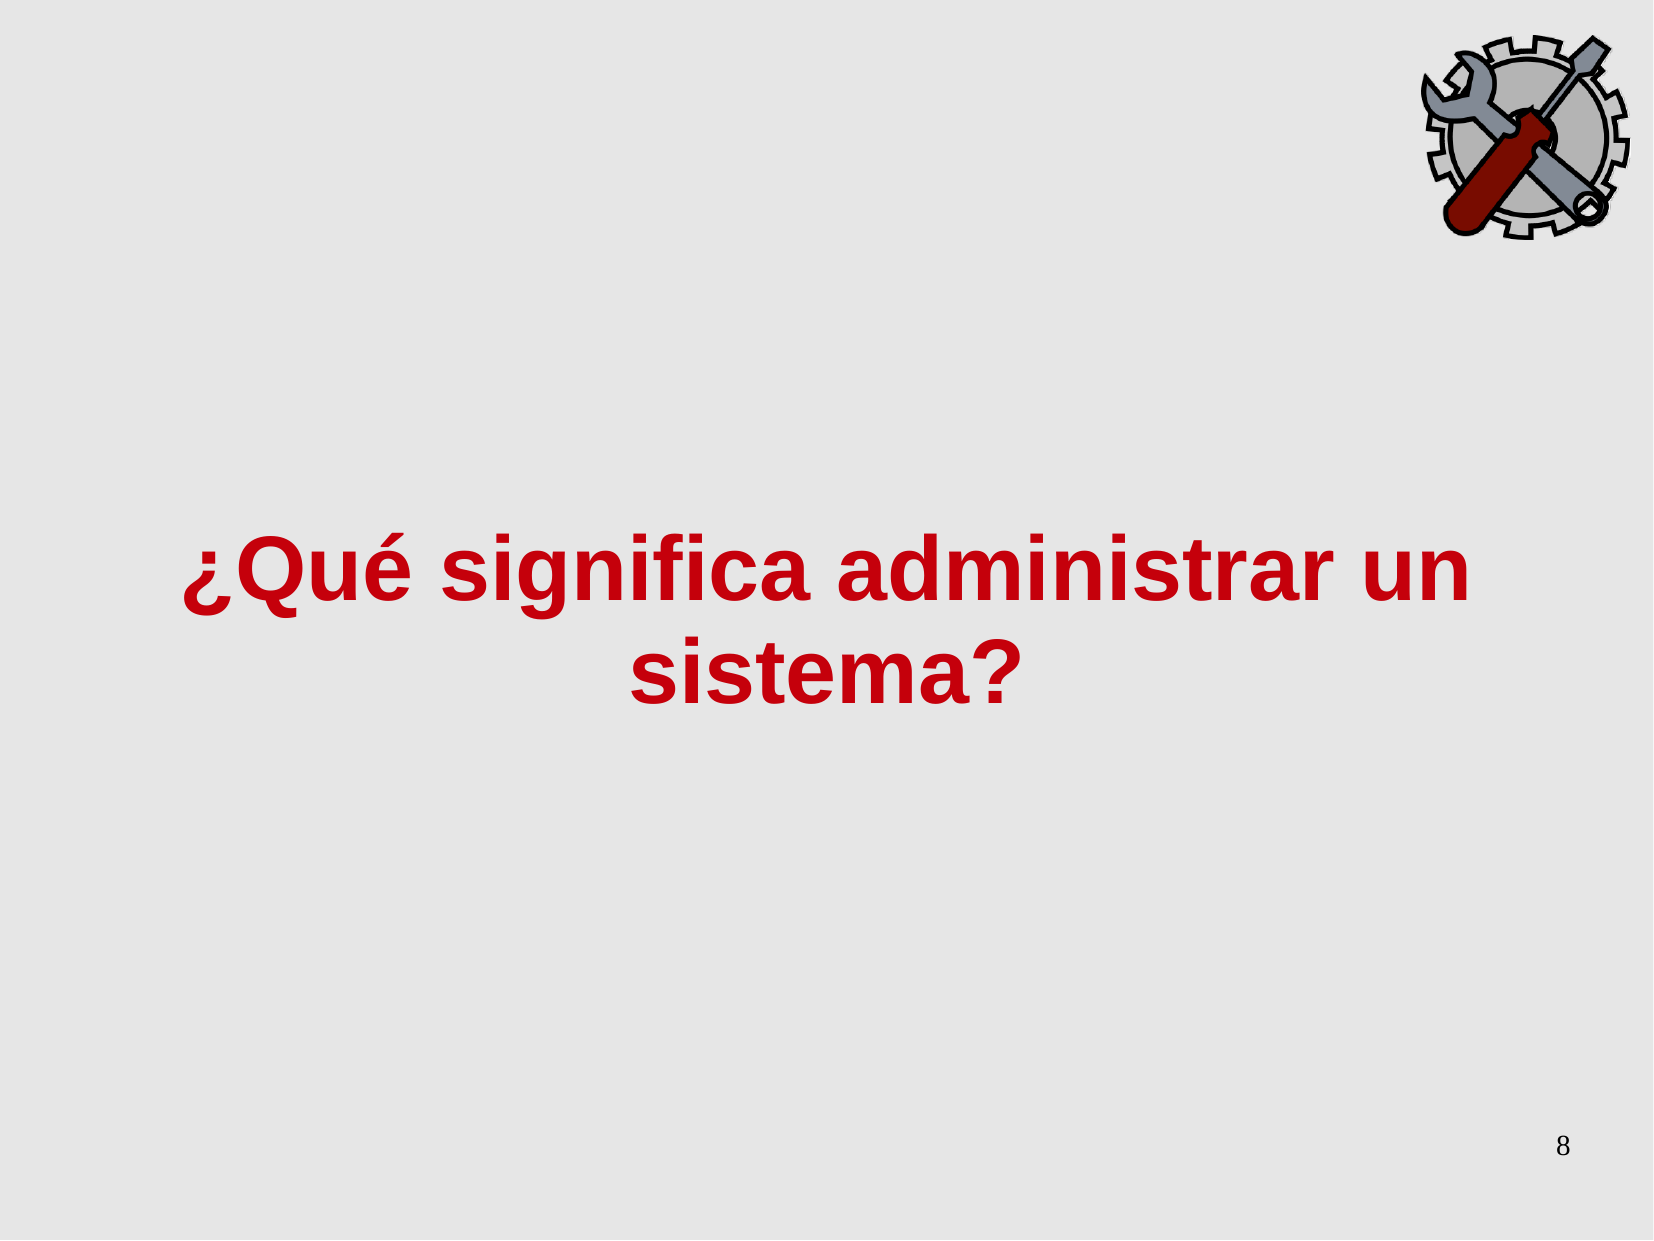

# ¿Qué significa administrar un sistema?
8